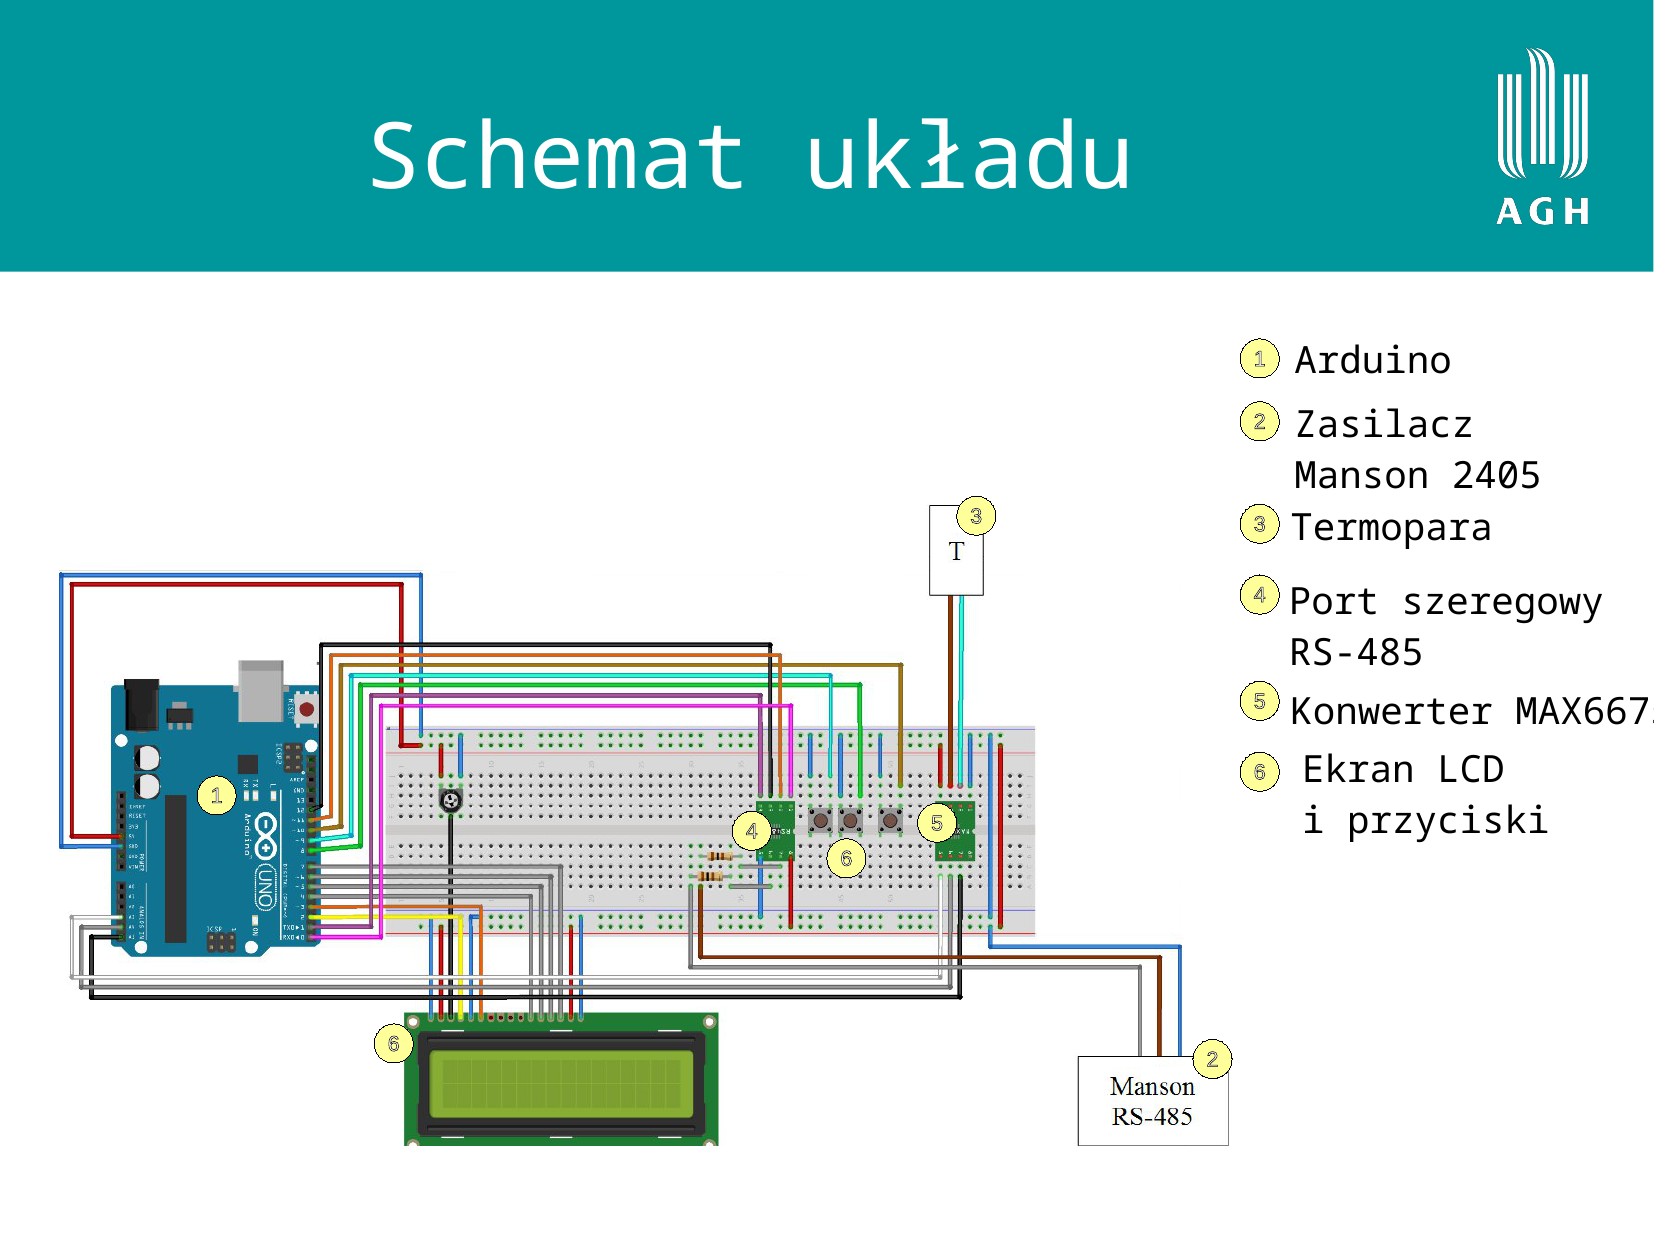

# Schemat układu
Arduino
1
Zasilacz
Manson 2405
2
Termopara
3
3
Port szeregowy
RS-485
4
Konwerter MAX6675
5
Ekran LCD
i przyciski
6
1
5
4
6
6
2